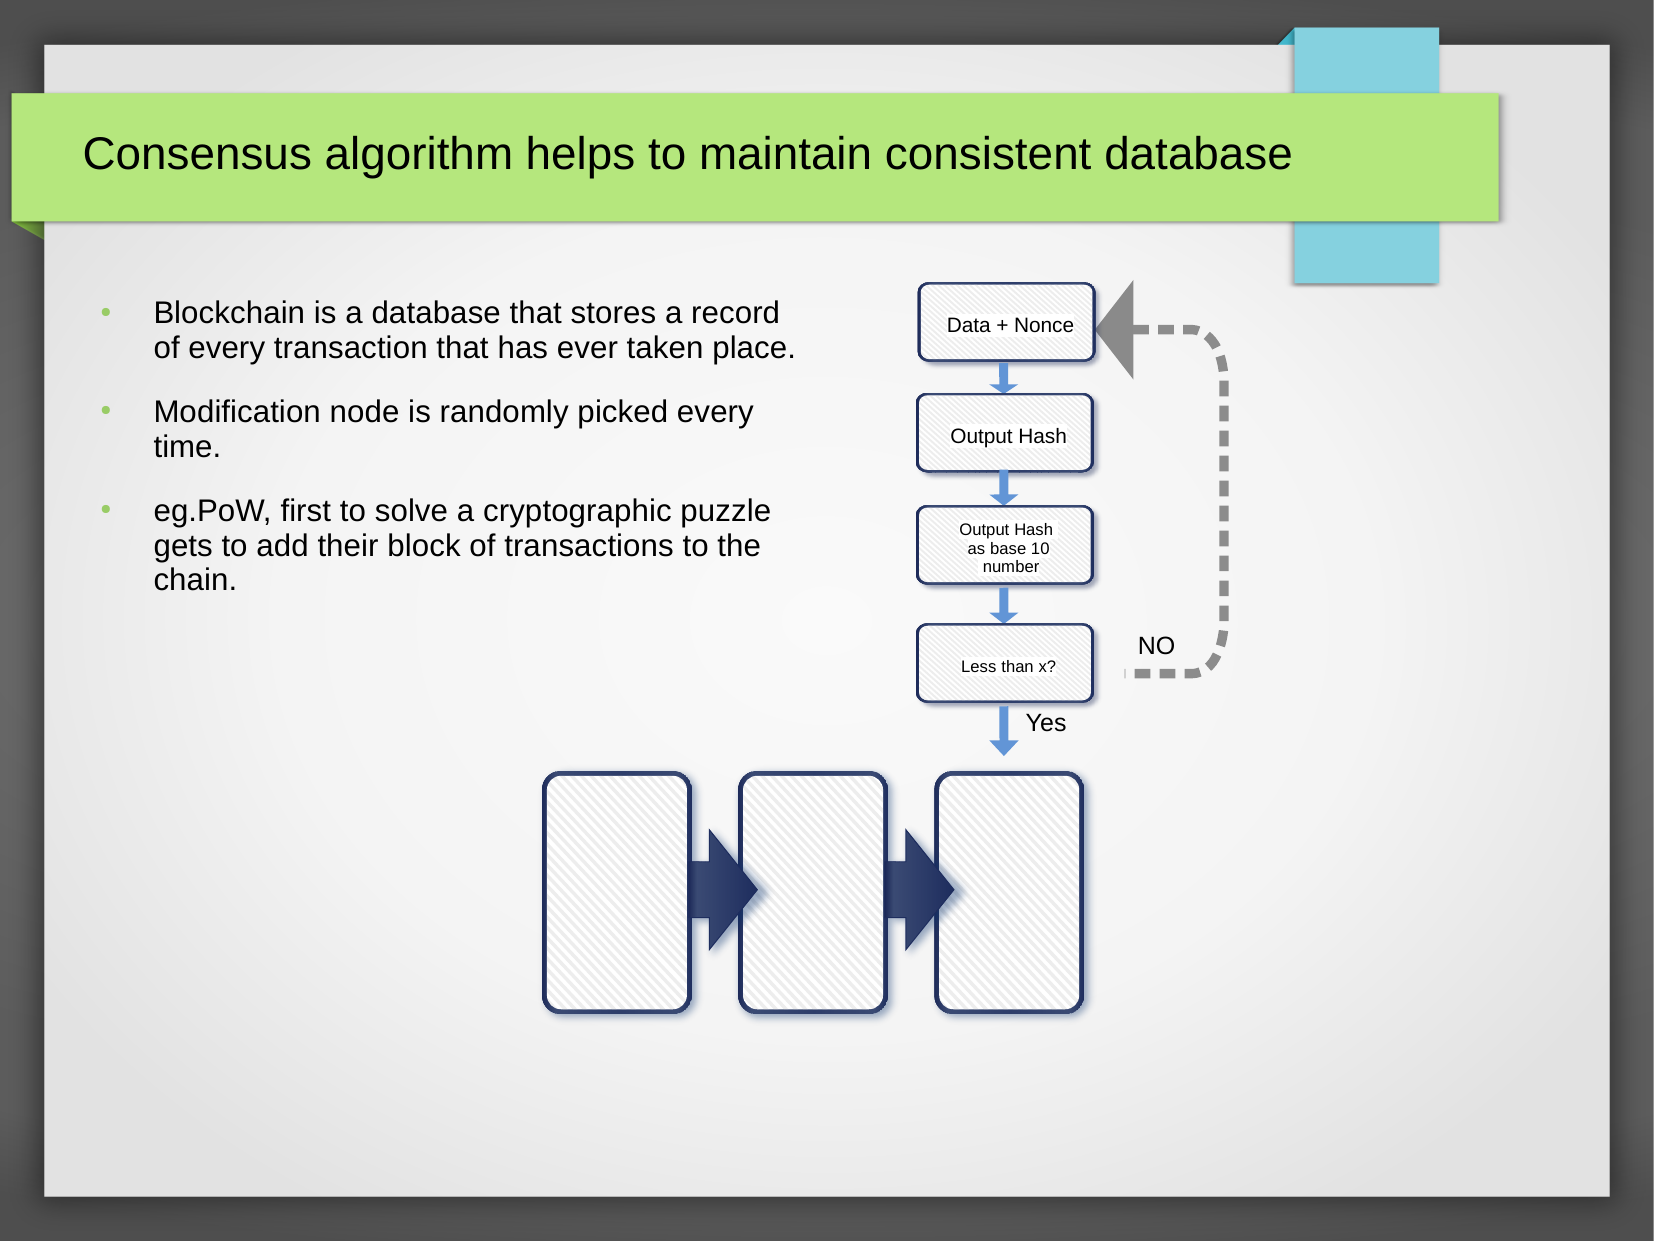

# Consensus algorithm helps to maintain consistent database
Data + Nonce
Output Hash
Output Hash
as base 10
 number
Less than x?
NO
Yes
Blockchain is a database that stores a record of every transaction that has ever taken place.
Modification node is randomly picked every time.
eg.PoW, first to solve a cryptographic puzzle gets to add their block of transactions to the chain.